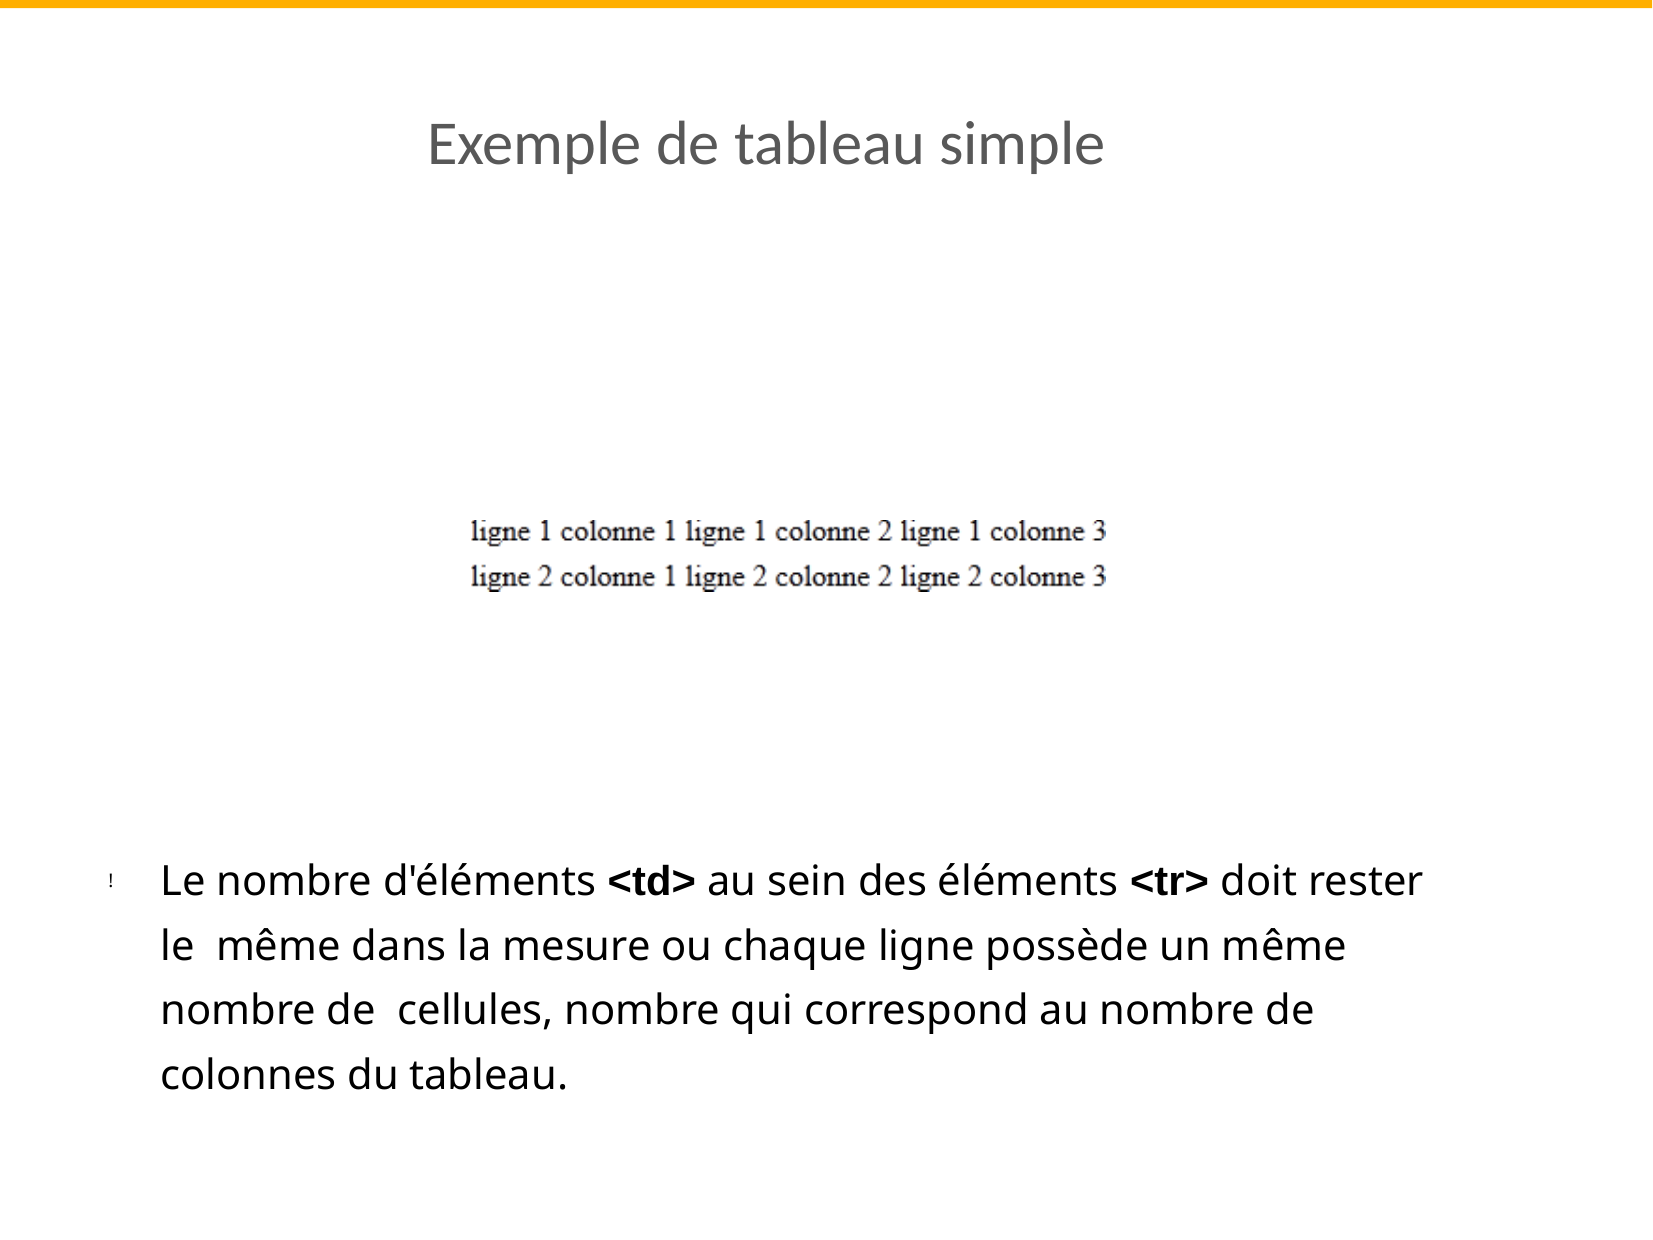

# Exemple de tableau simple
Le nombre d'éléments <td> au sein des éléments <tr> doit rester le même dans la mesure ou chaque ligne possède un même nombre de cellules, nombre qui correspond au nombre de colonnes du tableau.
!